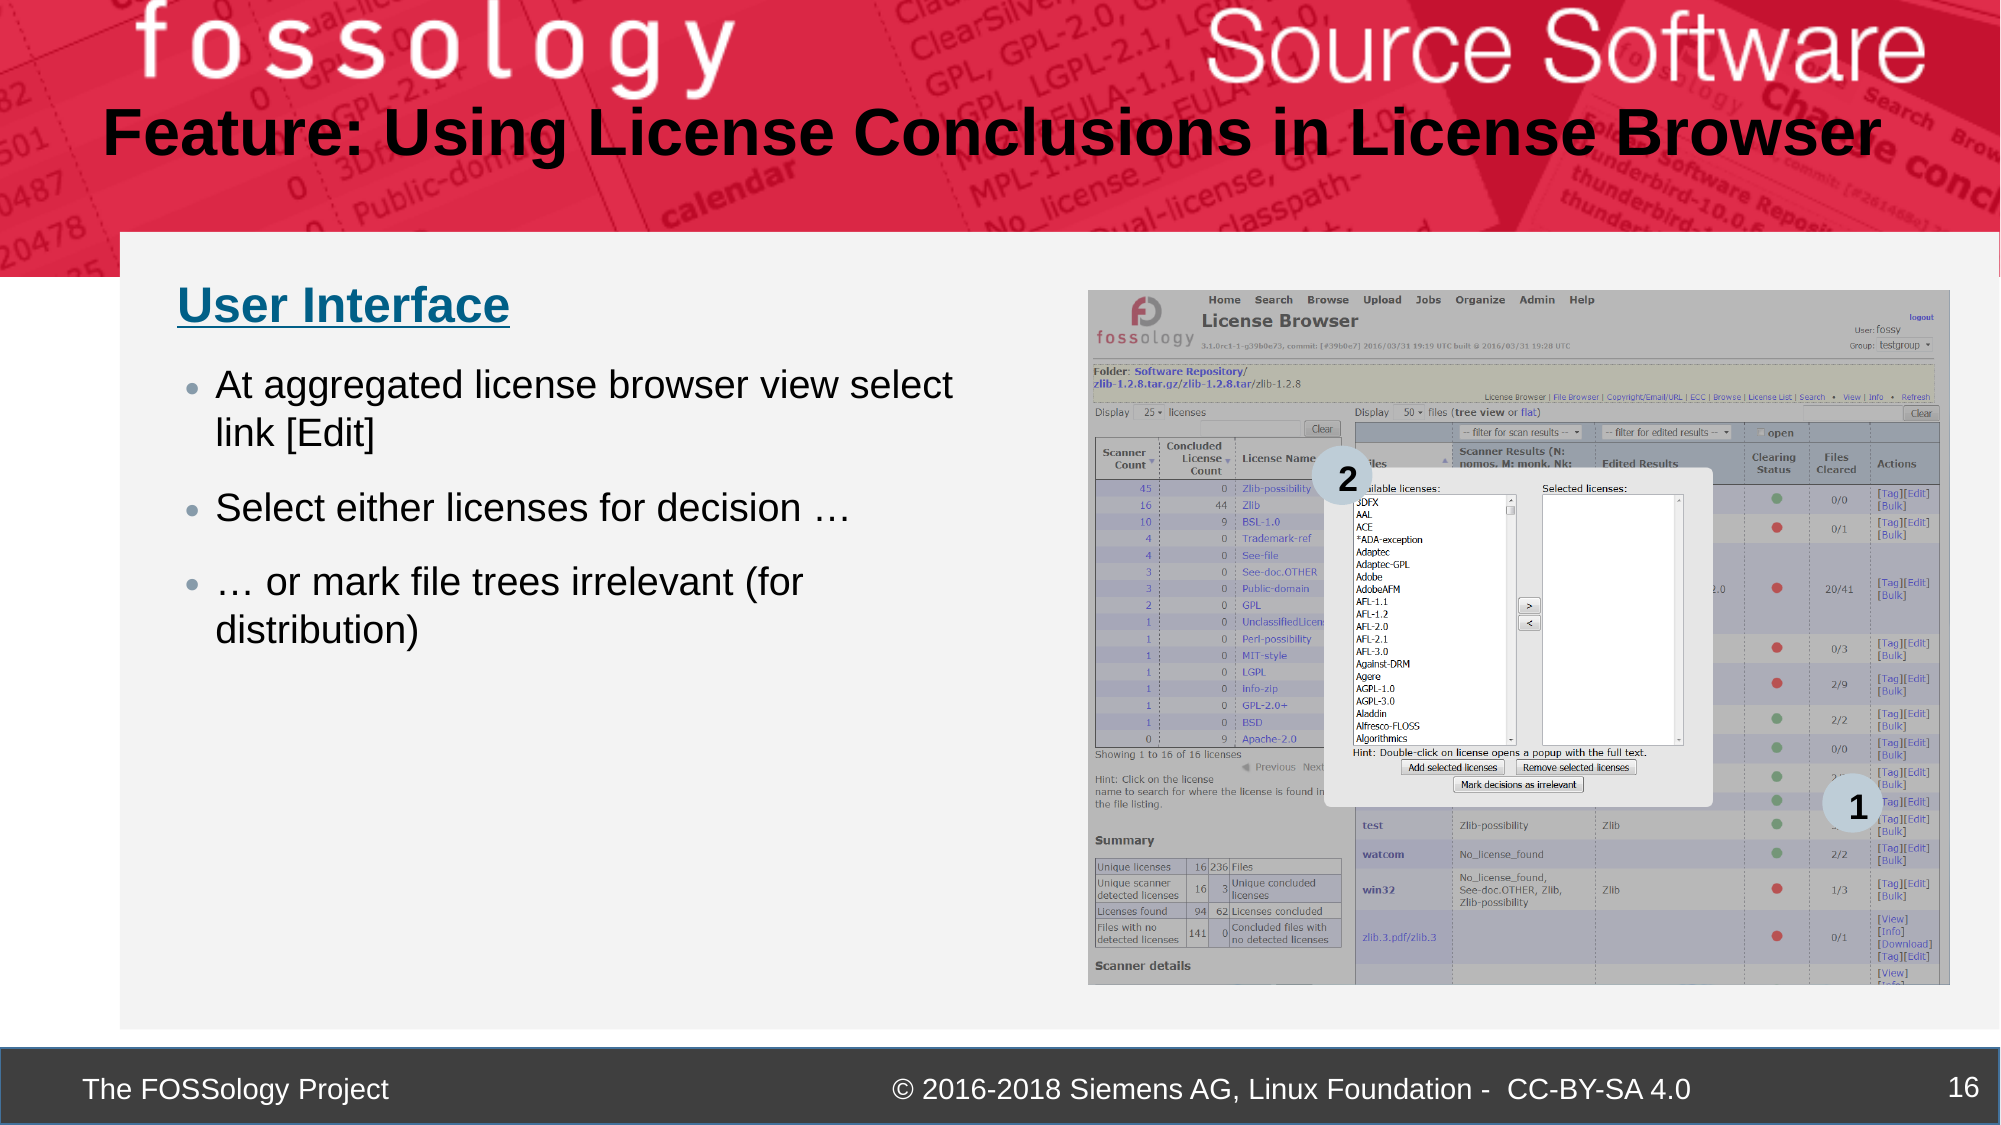

Feature: Using License Conclusions in License Browser
User Interface
At aggregated license browser view select link [Edit]
Select either licenses for decision …
… or mark file trees irrelevant (for distribution)
2
1